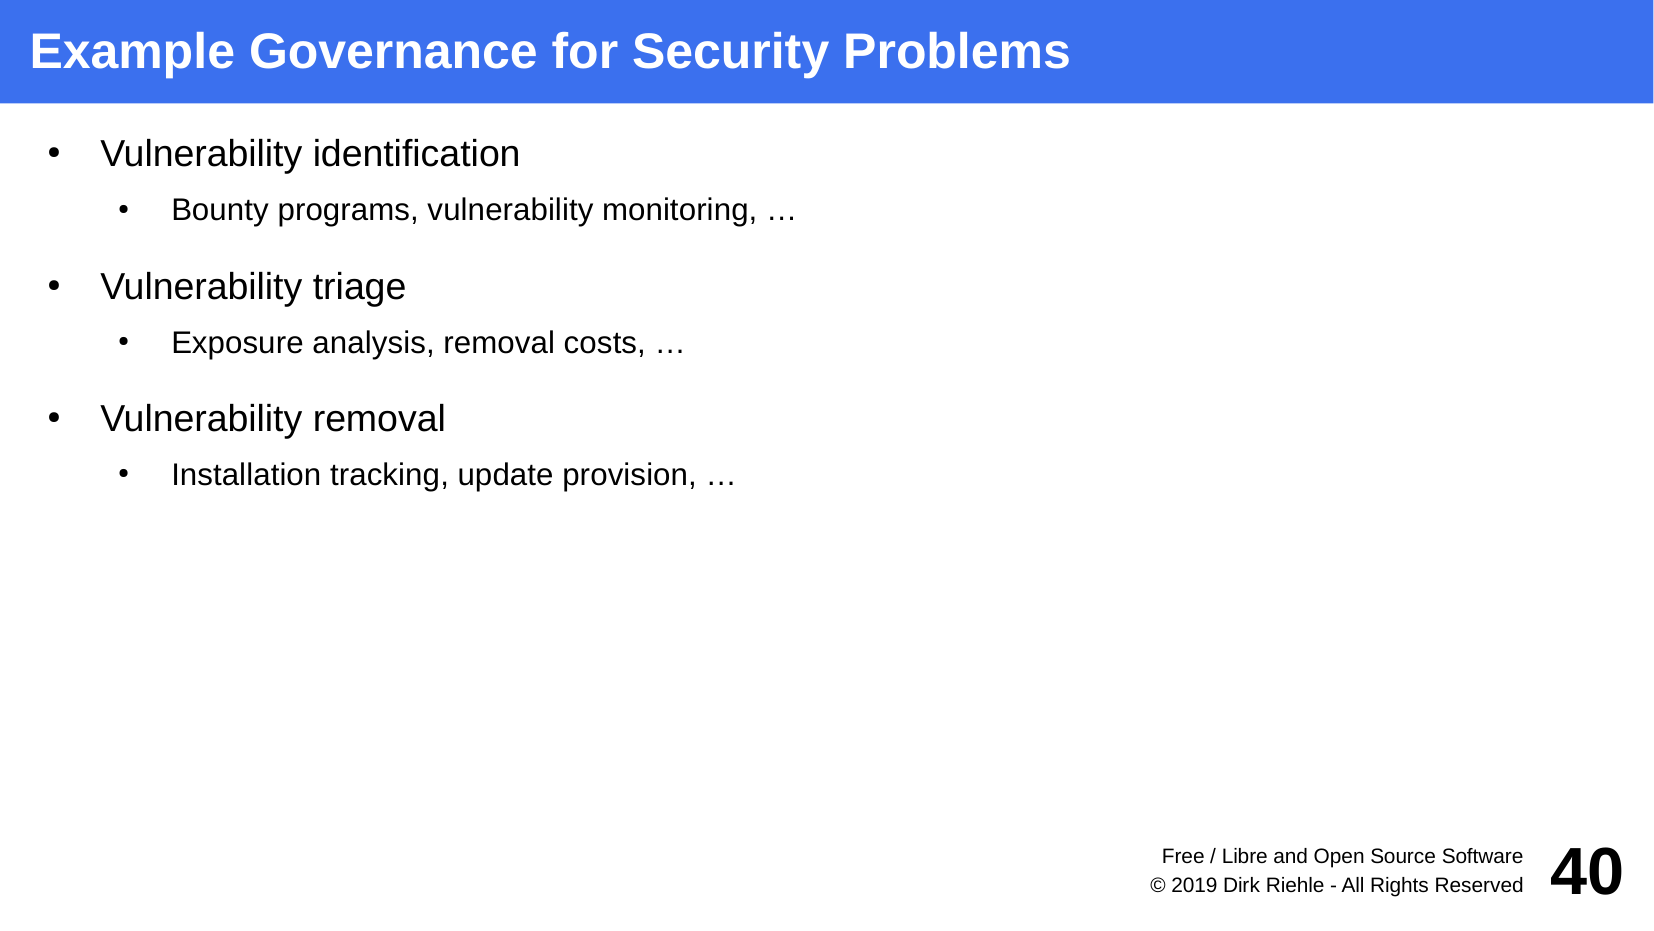

# Example Governance for Security Problems
Vulnerability identification
Bounty programs, vulnerability monitoring, …
Vulnerability triage
Exposure analysis, removal costs, …
Vulnerability removal
Installation tracking, update provision, …
Free / Libre and Open Source Software
40
© 2019 Dirk Riehle - All Rights Reserved